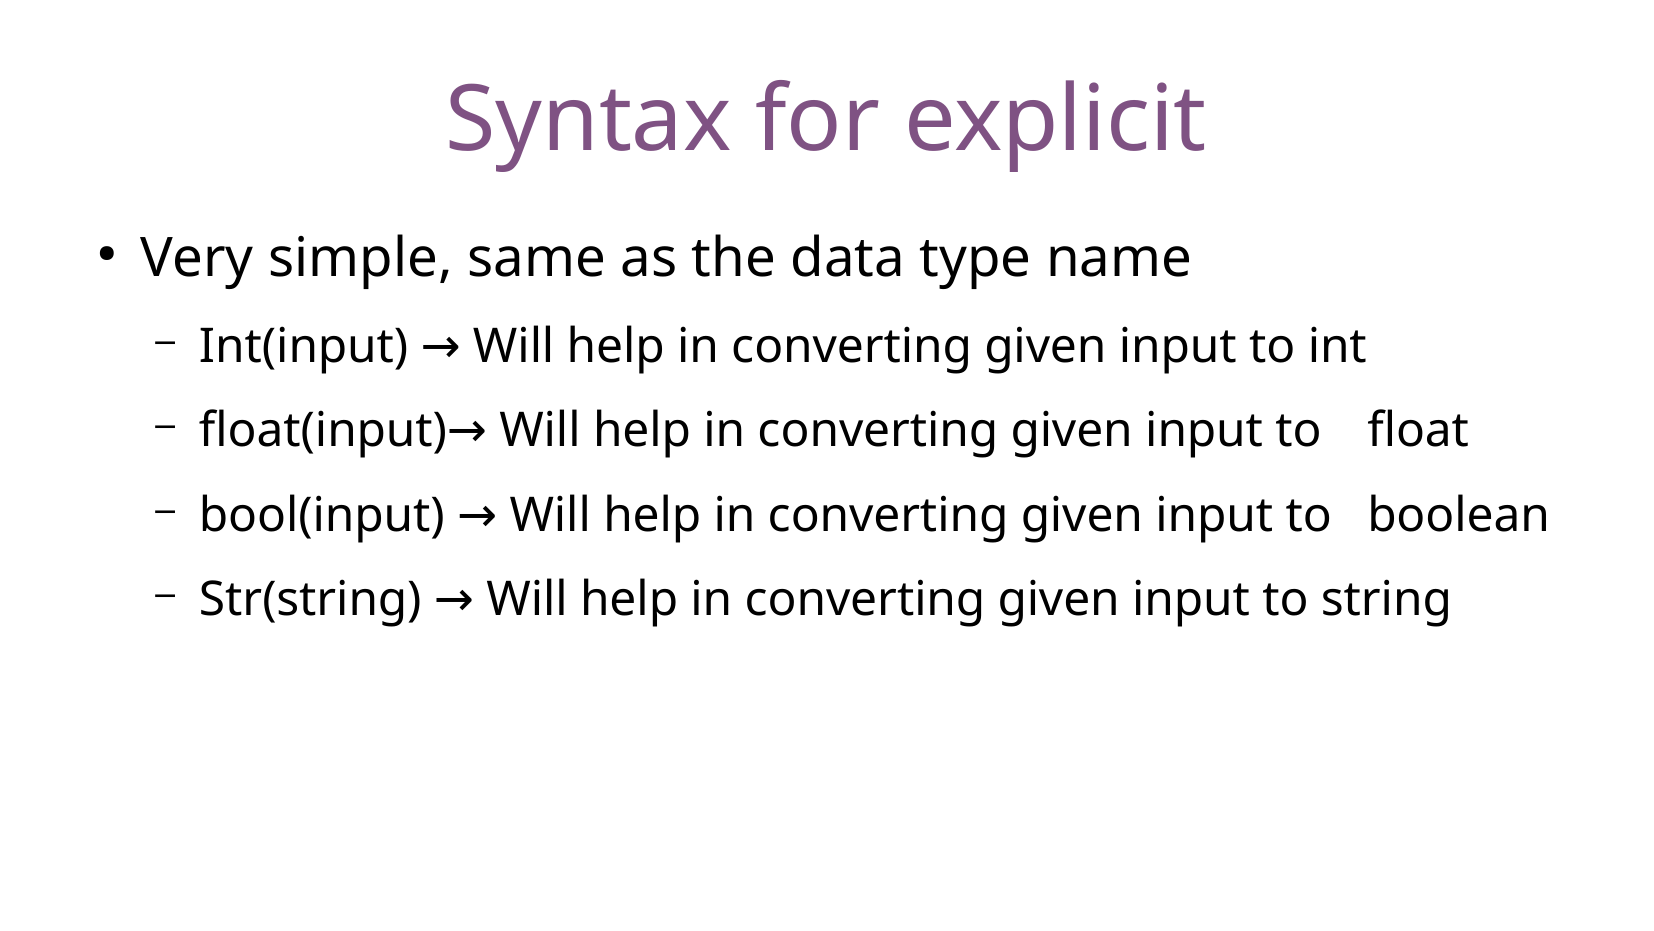

# Syntax for explicit
Very simple, same as the data type name
Int(input) → Will help in converting given input to int
float(input)→ Will help in converting given input to 						float
bool(input) → Will help in converting given input to 						boolean
Str(string) → Will help in converting given input to string